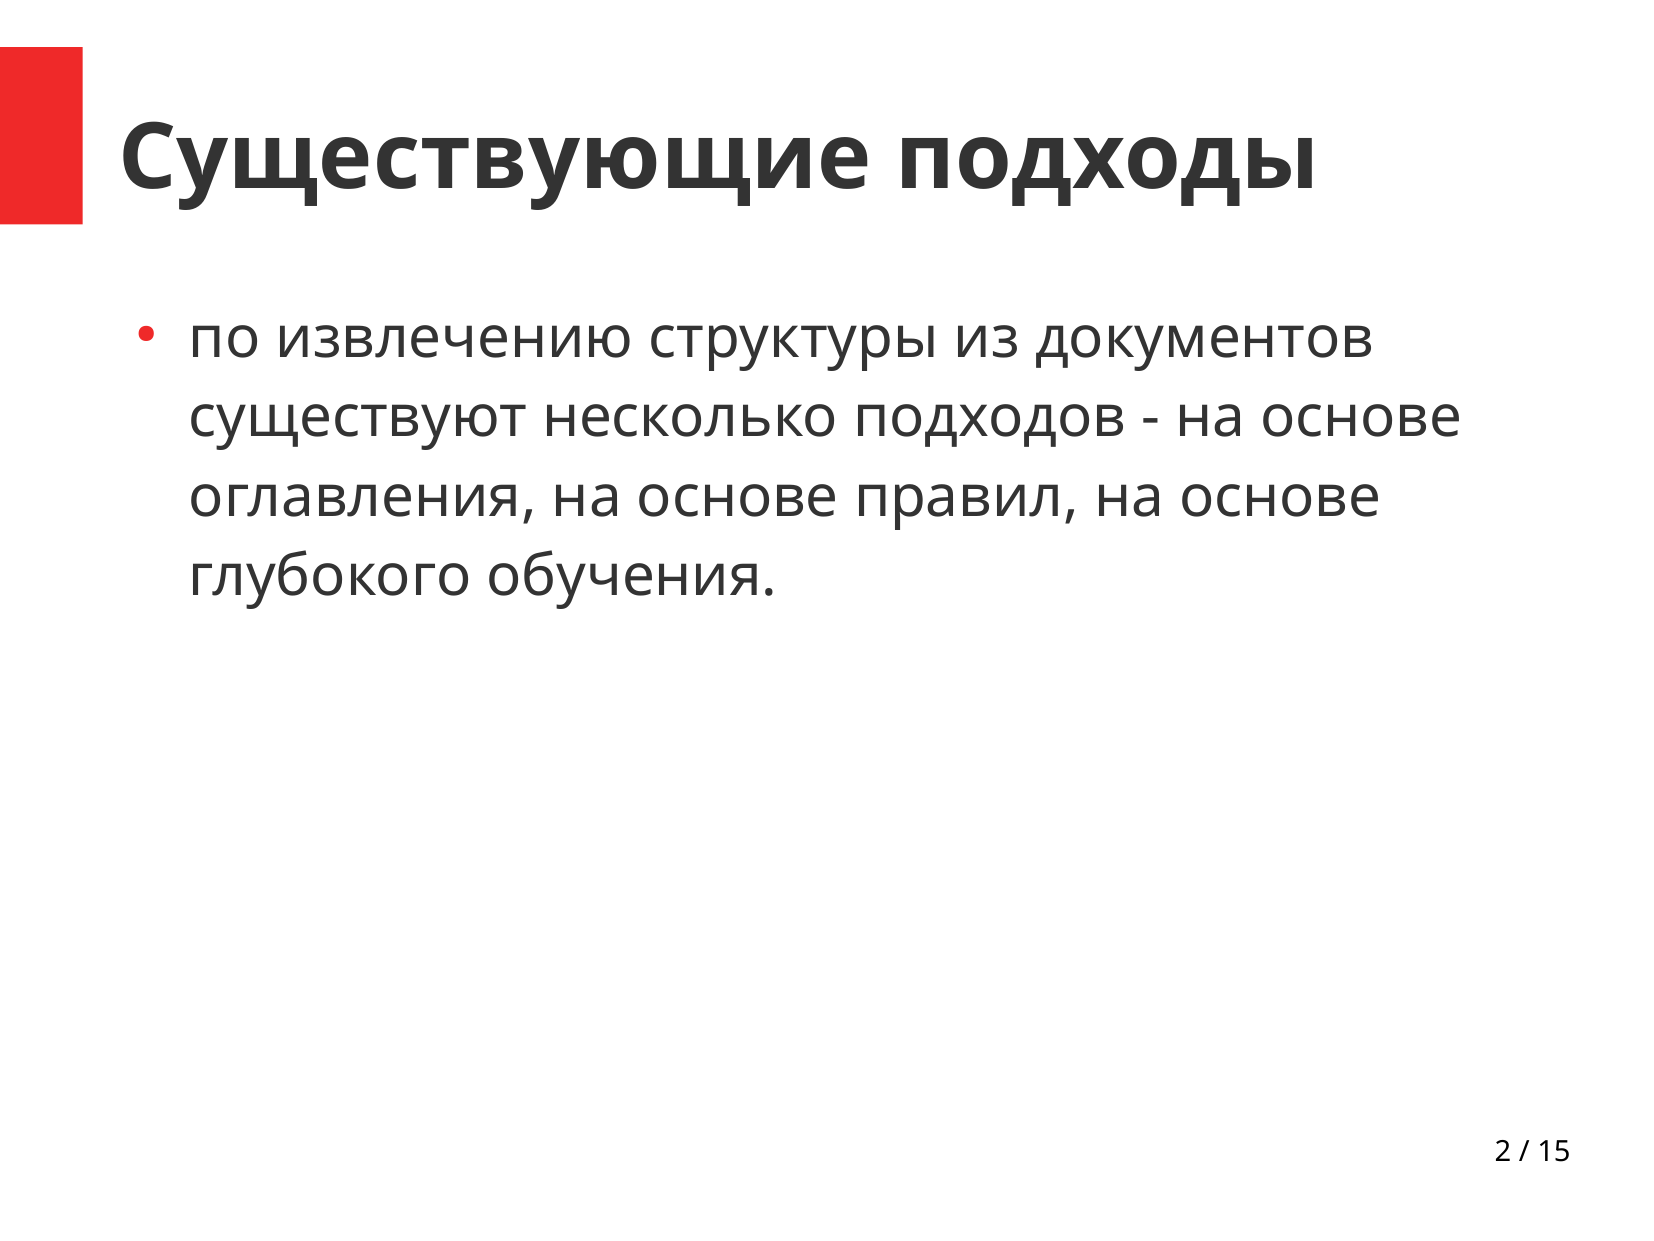

# Существующие подходы
по извлечению структуры из документов существуют несколько подходов - на основе оглавления, на основе правил, на основе глубокого обучения.
2